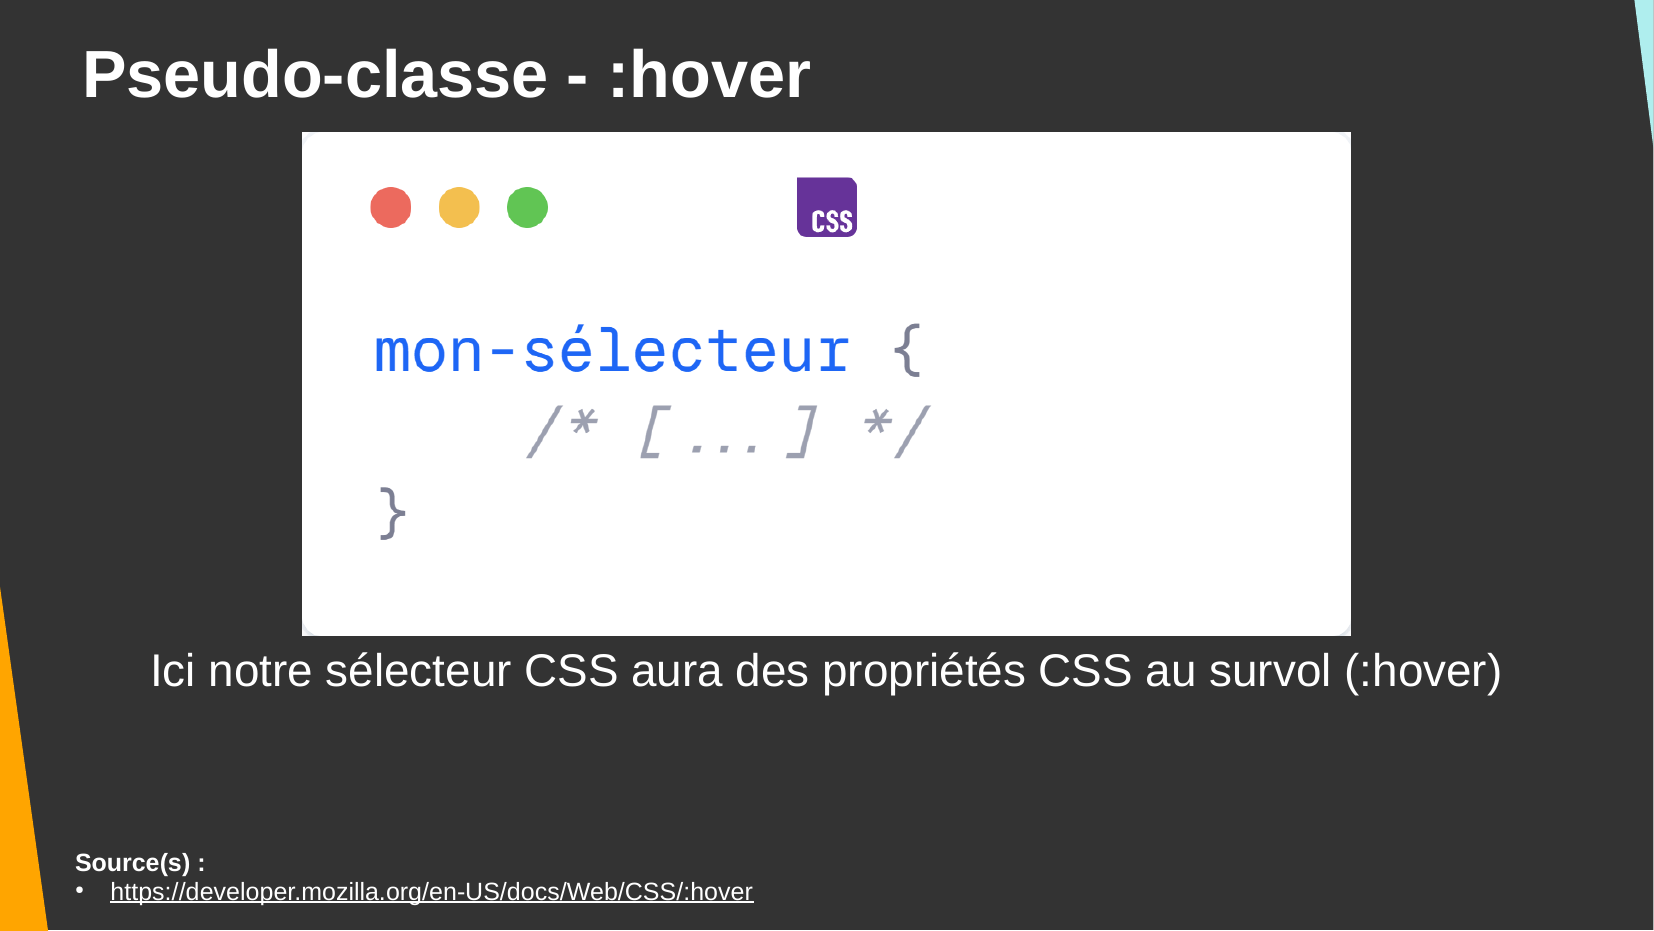

# Pseudo-classe - :hover
Ici notre sélecteur CSS aura des propriétés CSS au survol (:hover)
Source(s) :
https://developer.mozilla.org/en-US/docs/Web/CSS/:hover